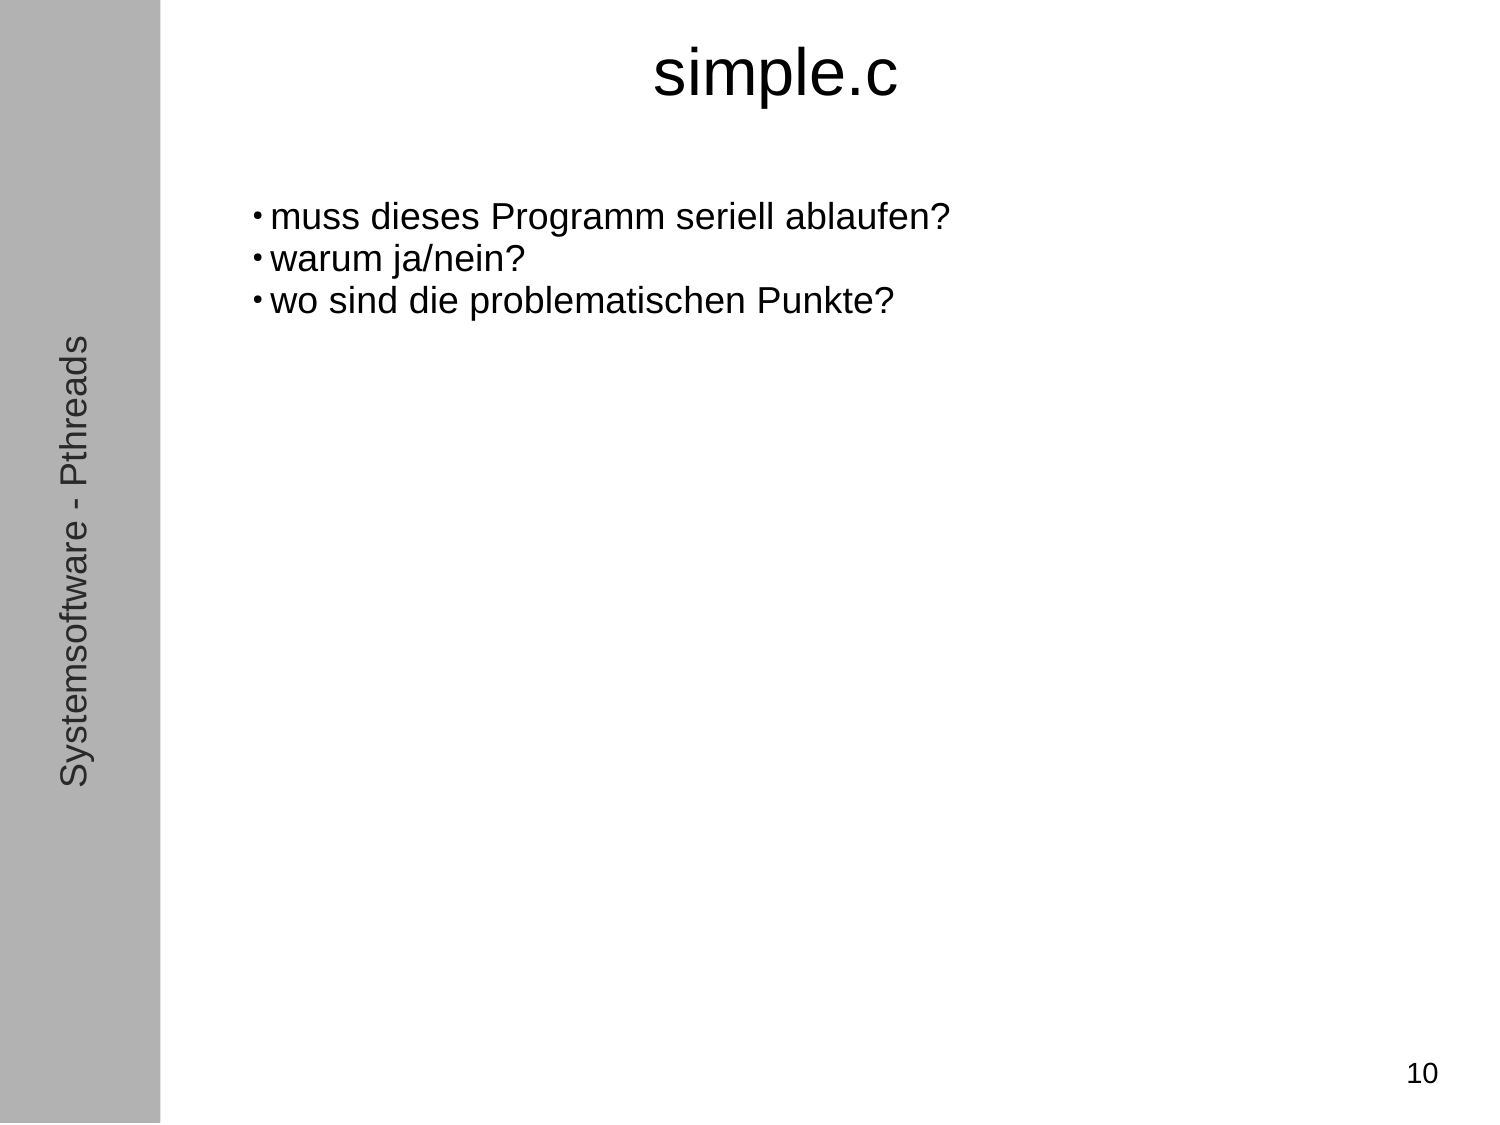

simple.c
muss dieses Programm seriell ablaufen?
warum ja/nein?
wo sind die problematischen Punkte?
Systemsoftware - Pthreads